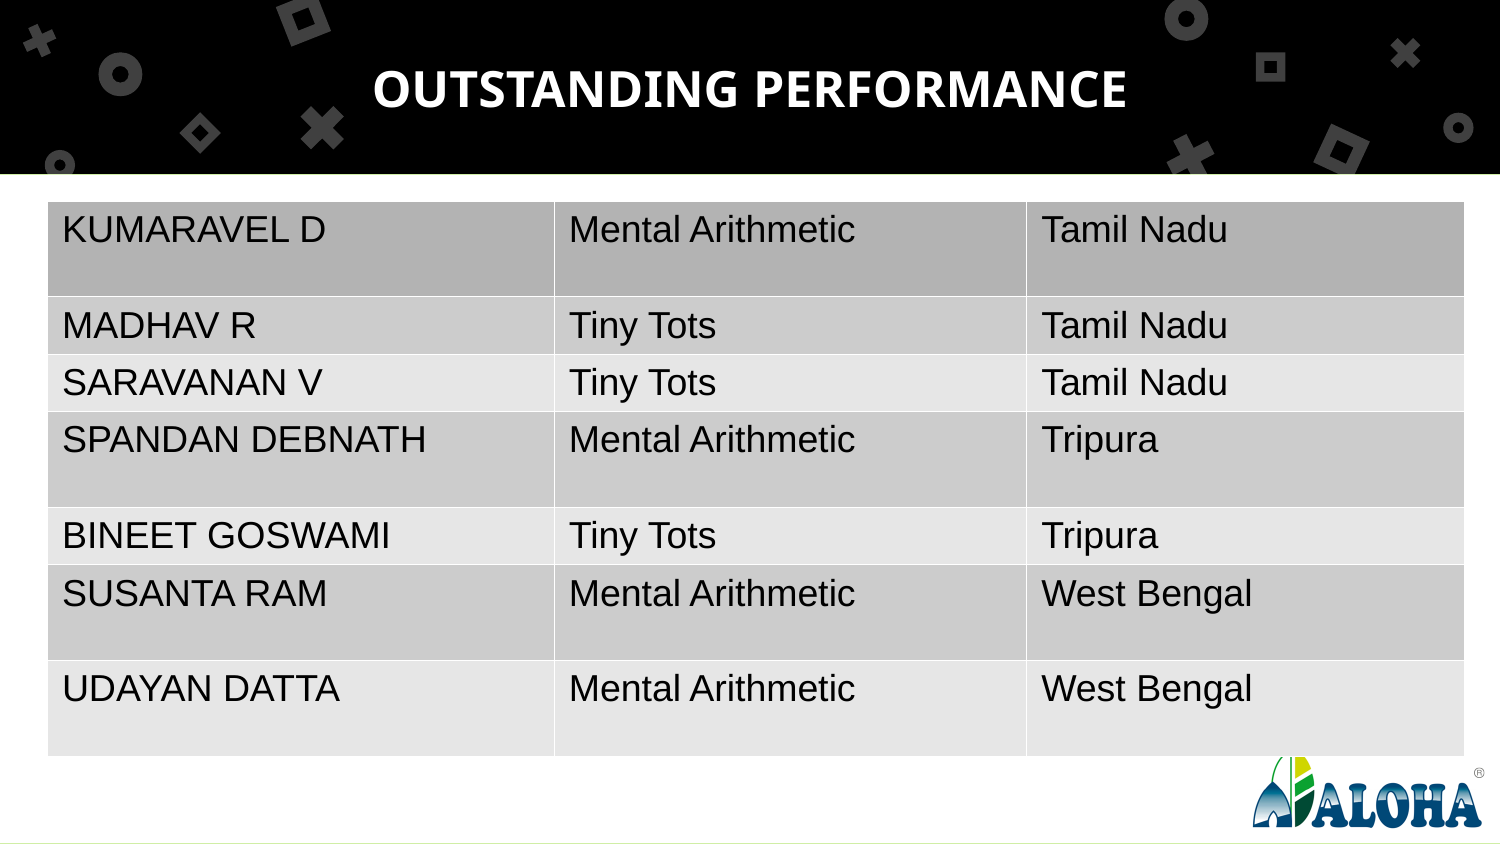

OUTSTANDING PERFORMANCE
| KUMARAVEL D | Mental Arithmetic | Tamil Nadu |
| --- | --- | --- |
| MADHAV R | Tiny Tots | Tamil Nadu |
| SARAVANAN V | Tiny Tots | Tamil Nadu |
| SPANDAN DEBNATH | Mental Arithmetic | Tripura |
| BINEET GOSWAMI | Tiny Tots | Tripura |
| SUSANTA RAM | Mental Arithmetic | West Bengal |
| UDAYAN DATTA | Mental Arithmetic | West Bengal |